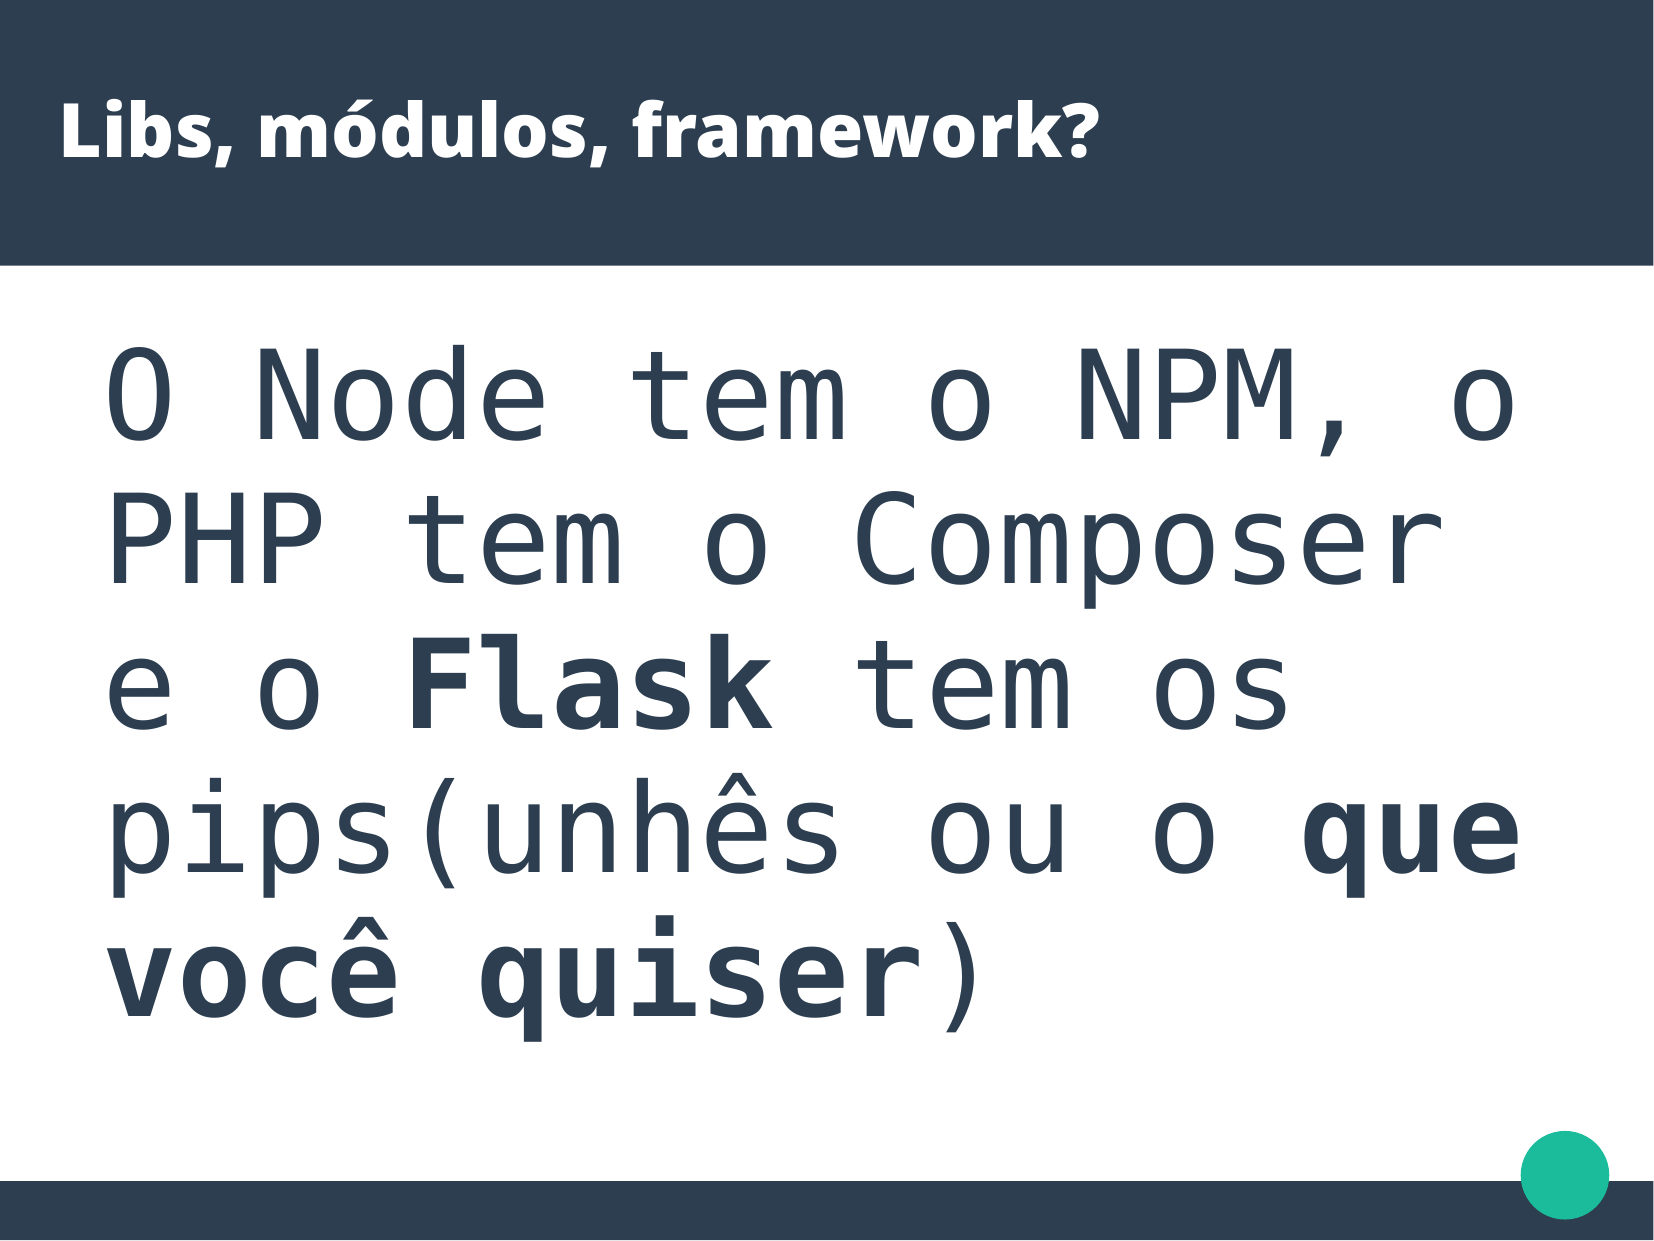

# Libs, módulos, framework?
O Node tem o NPM, o PHP tem o Composer e o Flask tem os pips(unhês ou o que você quiser)